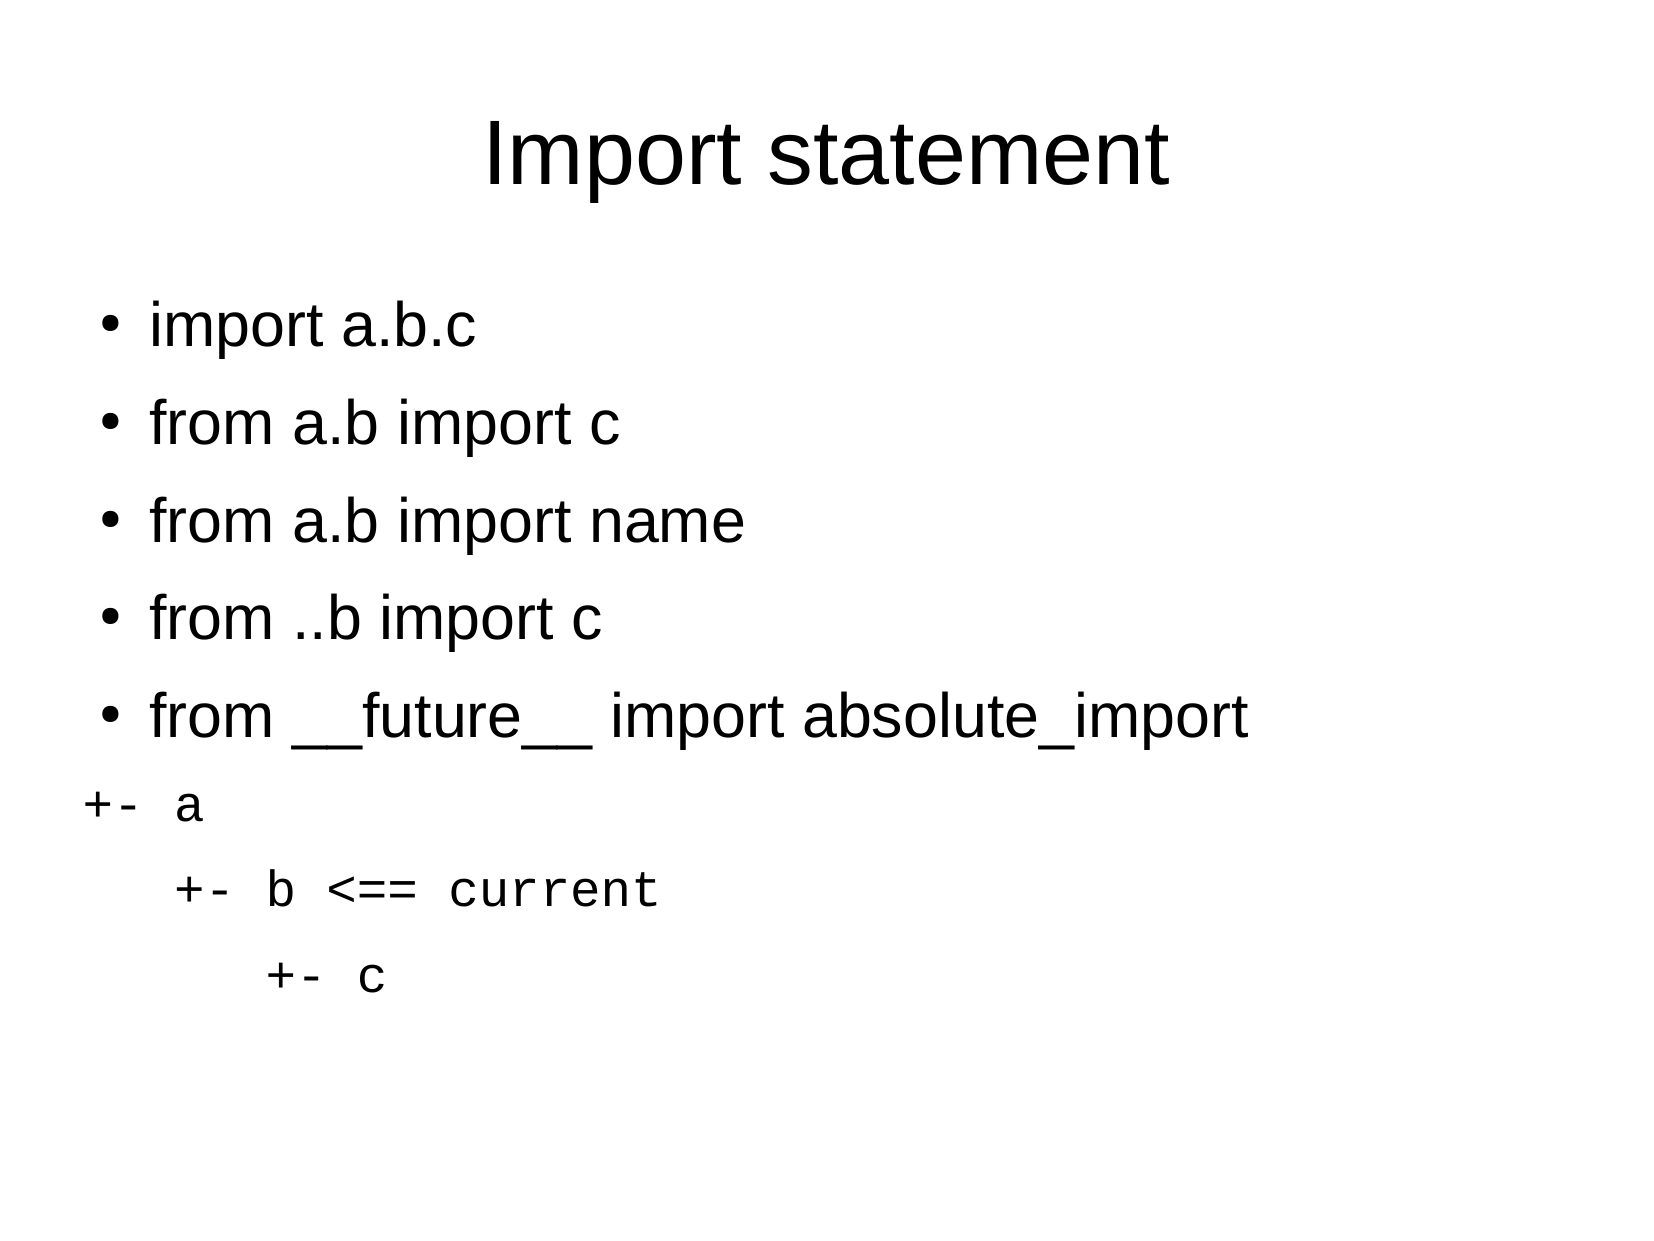

# Import statement
import a.b.c
from a.b import c
from a.b import name
from ..b import c
from __future__ import absolute_import
+- a
 +- b <== current
 +- c